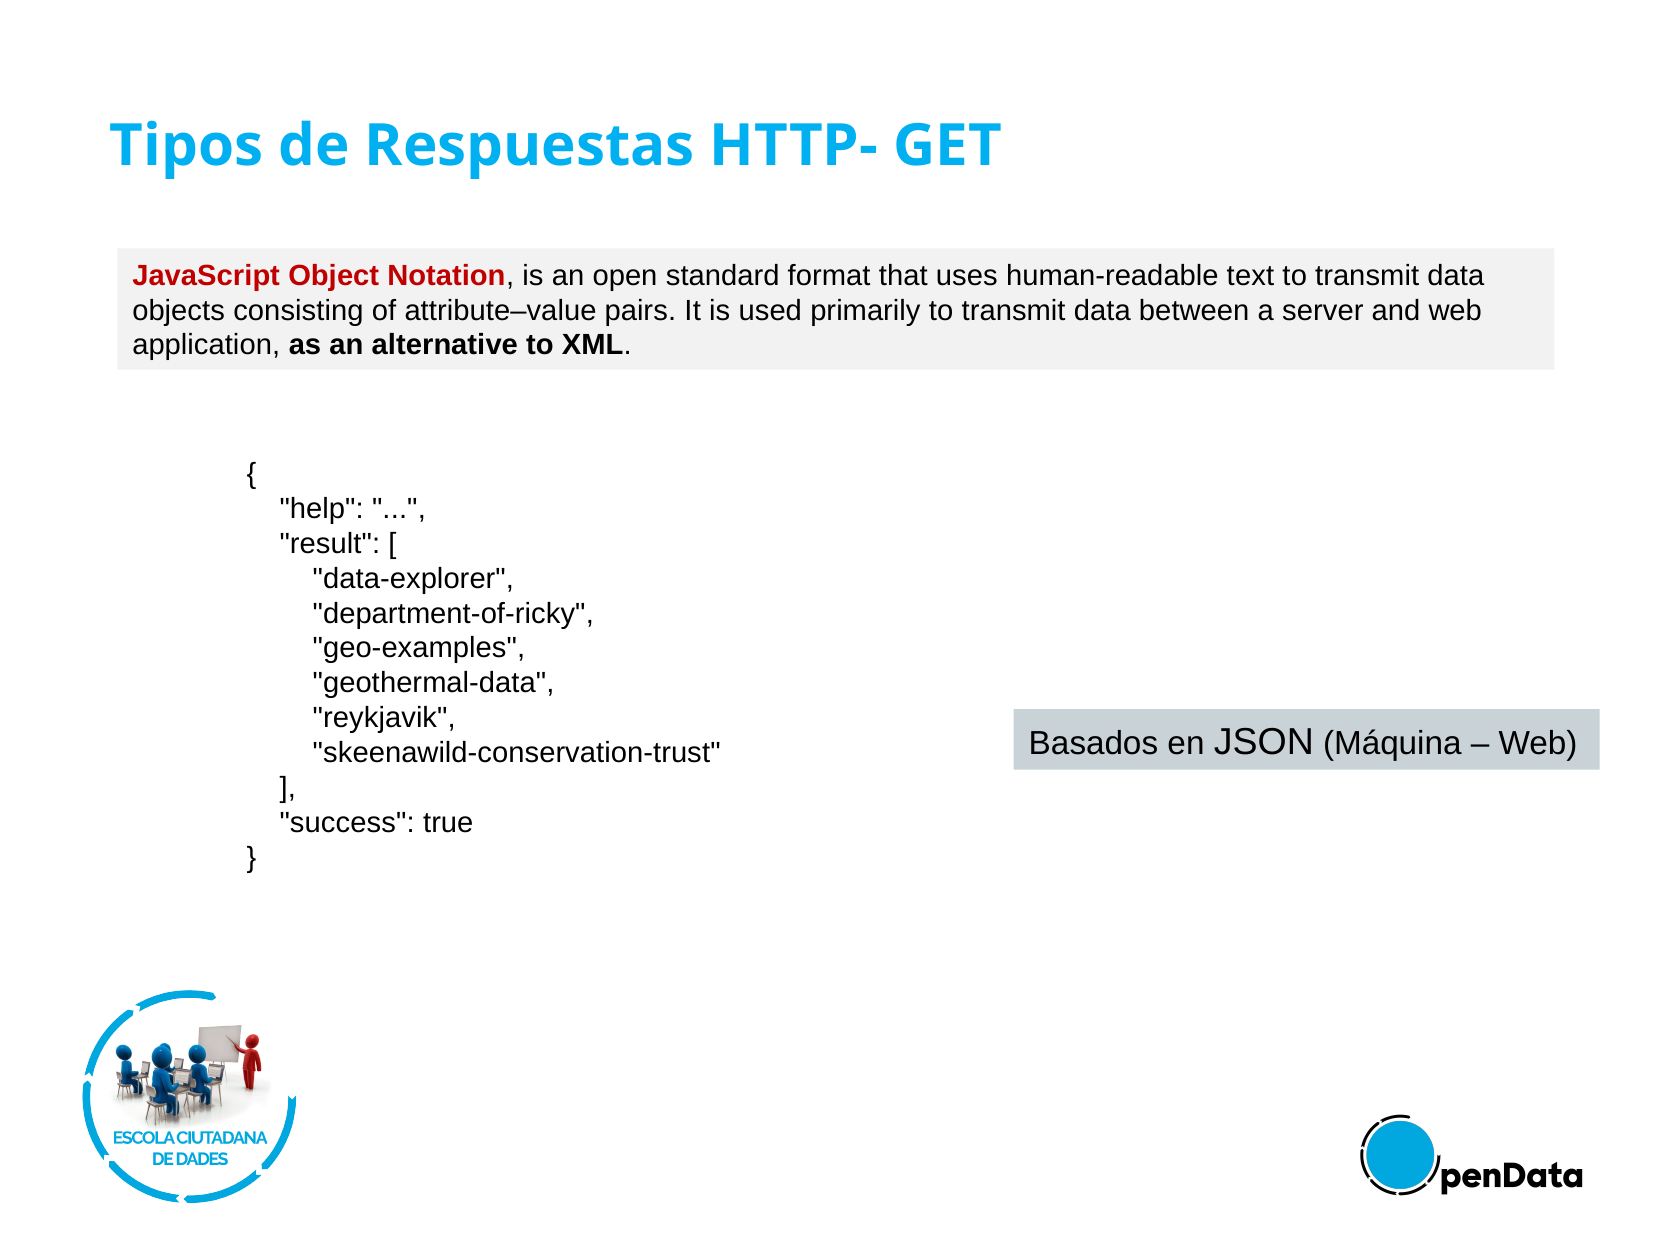

Tipos de Respuestas HTTP- GET
JavaScript Object Notation, is an open standard format that uses human-readable text to transmit data objects consisting of attribute–value pairs. It is used primarily to transmit data between a server and web application, as an alternative to XML.
{
 "help": "...",
 "result": [
 "data-explorer",
 "department-of-ricky",
 "geo-examples",
 "geothermal-data",
 "reykjavik",
 "skeenawild-conservation-trust"
 ],
 "success": true
}
Basados en JSON (Máquina – Web)